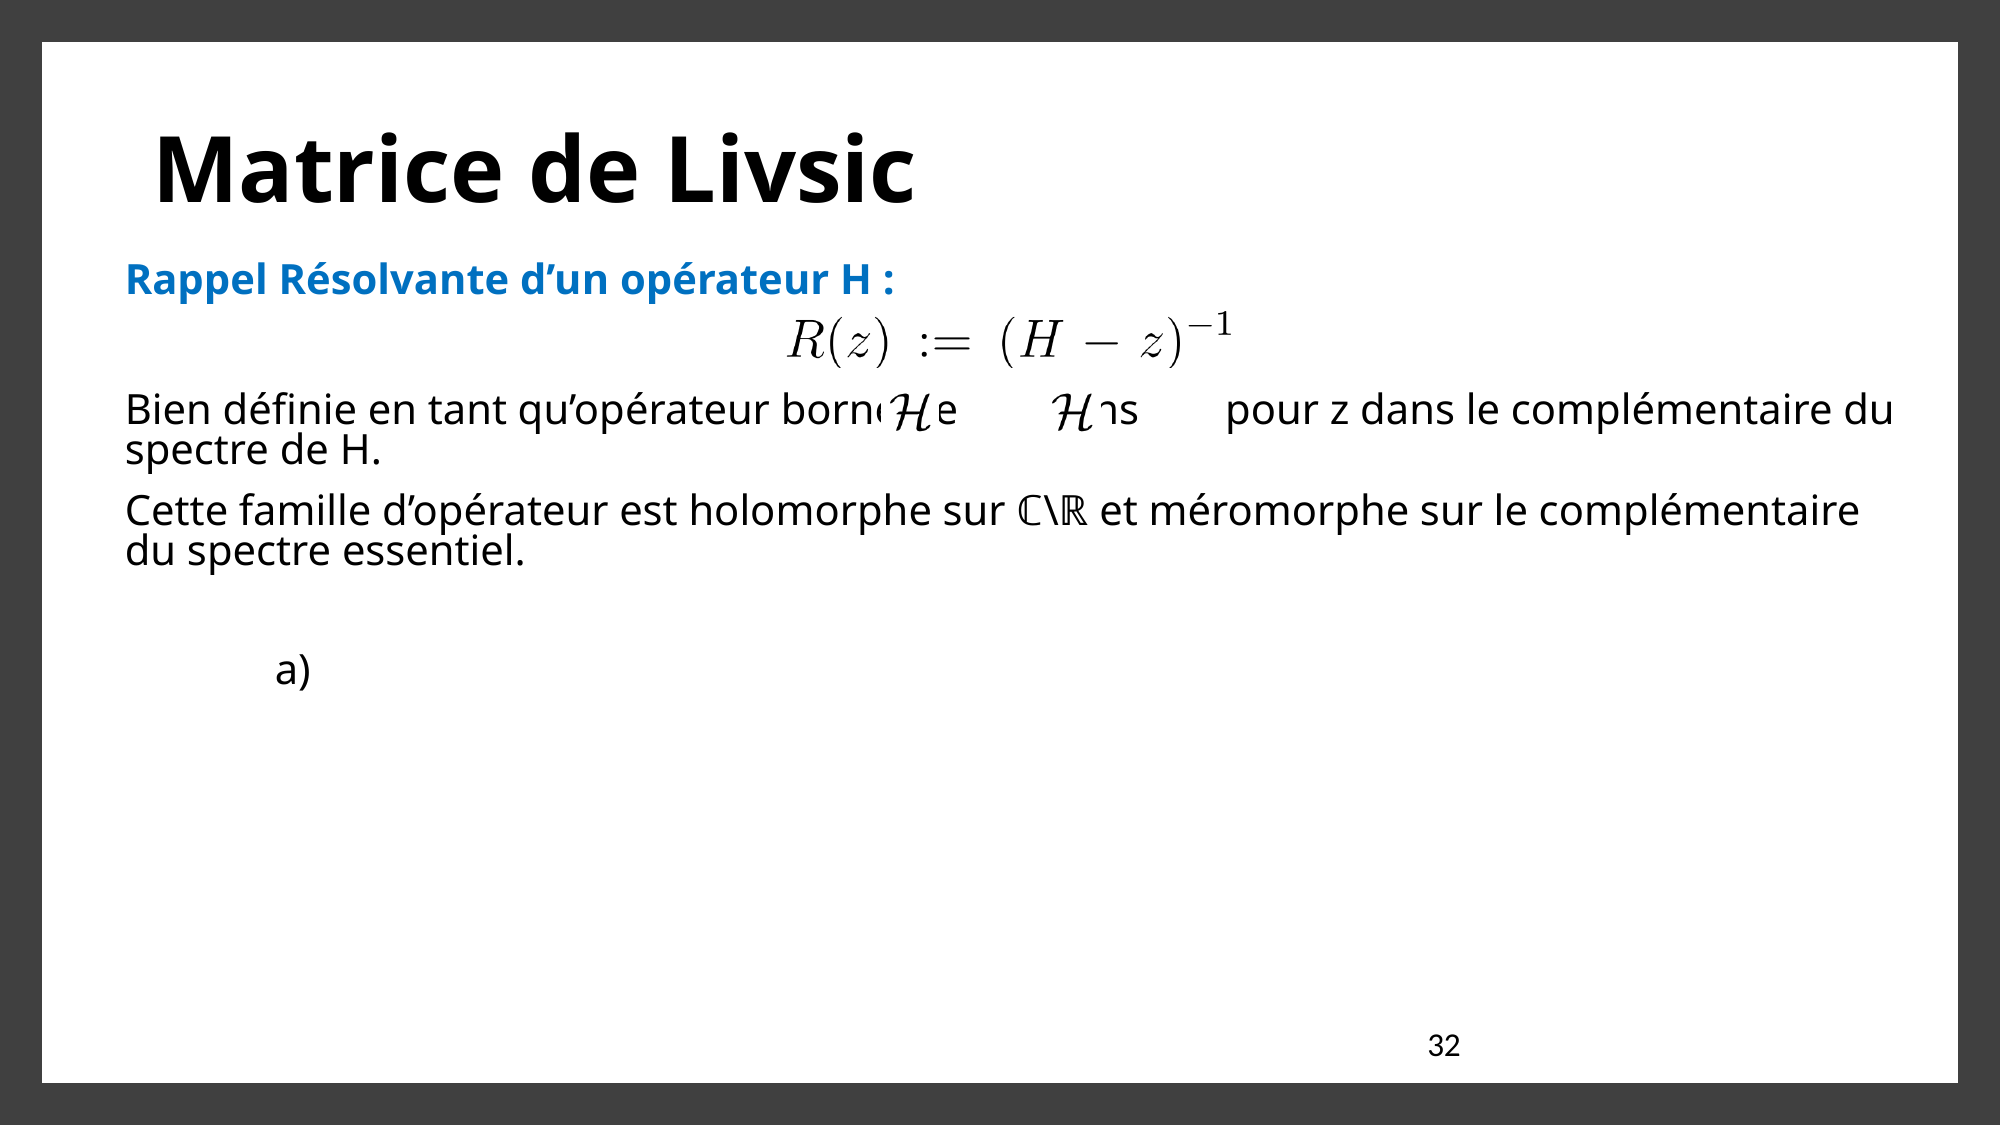

# Matrice de Livsic
Rappel Résolvante d’un opérateur H :
Bien définie en tant qu’opérateur borné de dans pour z dans le complémentaire du spectre de H.
Cette famille d’opérateur est holomorphe sur ℂ\ℝ et méromorphe sur le complémentaire du spectre essentiel.
32